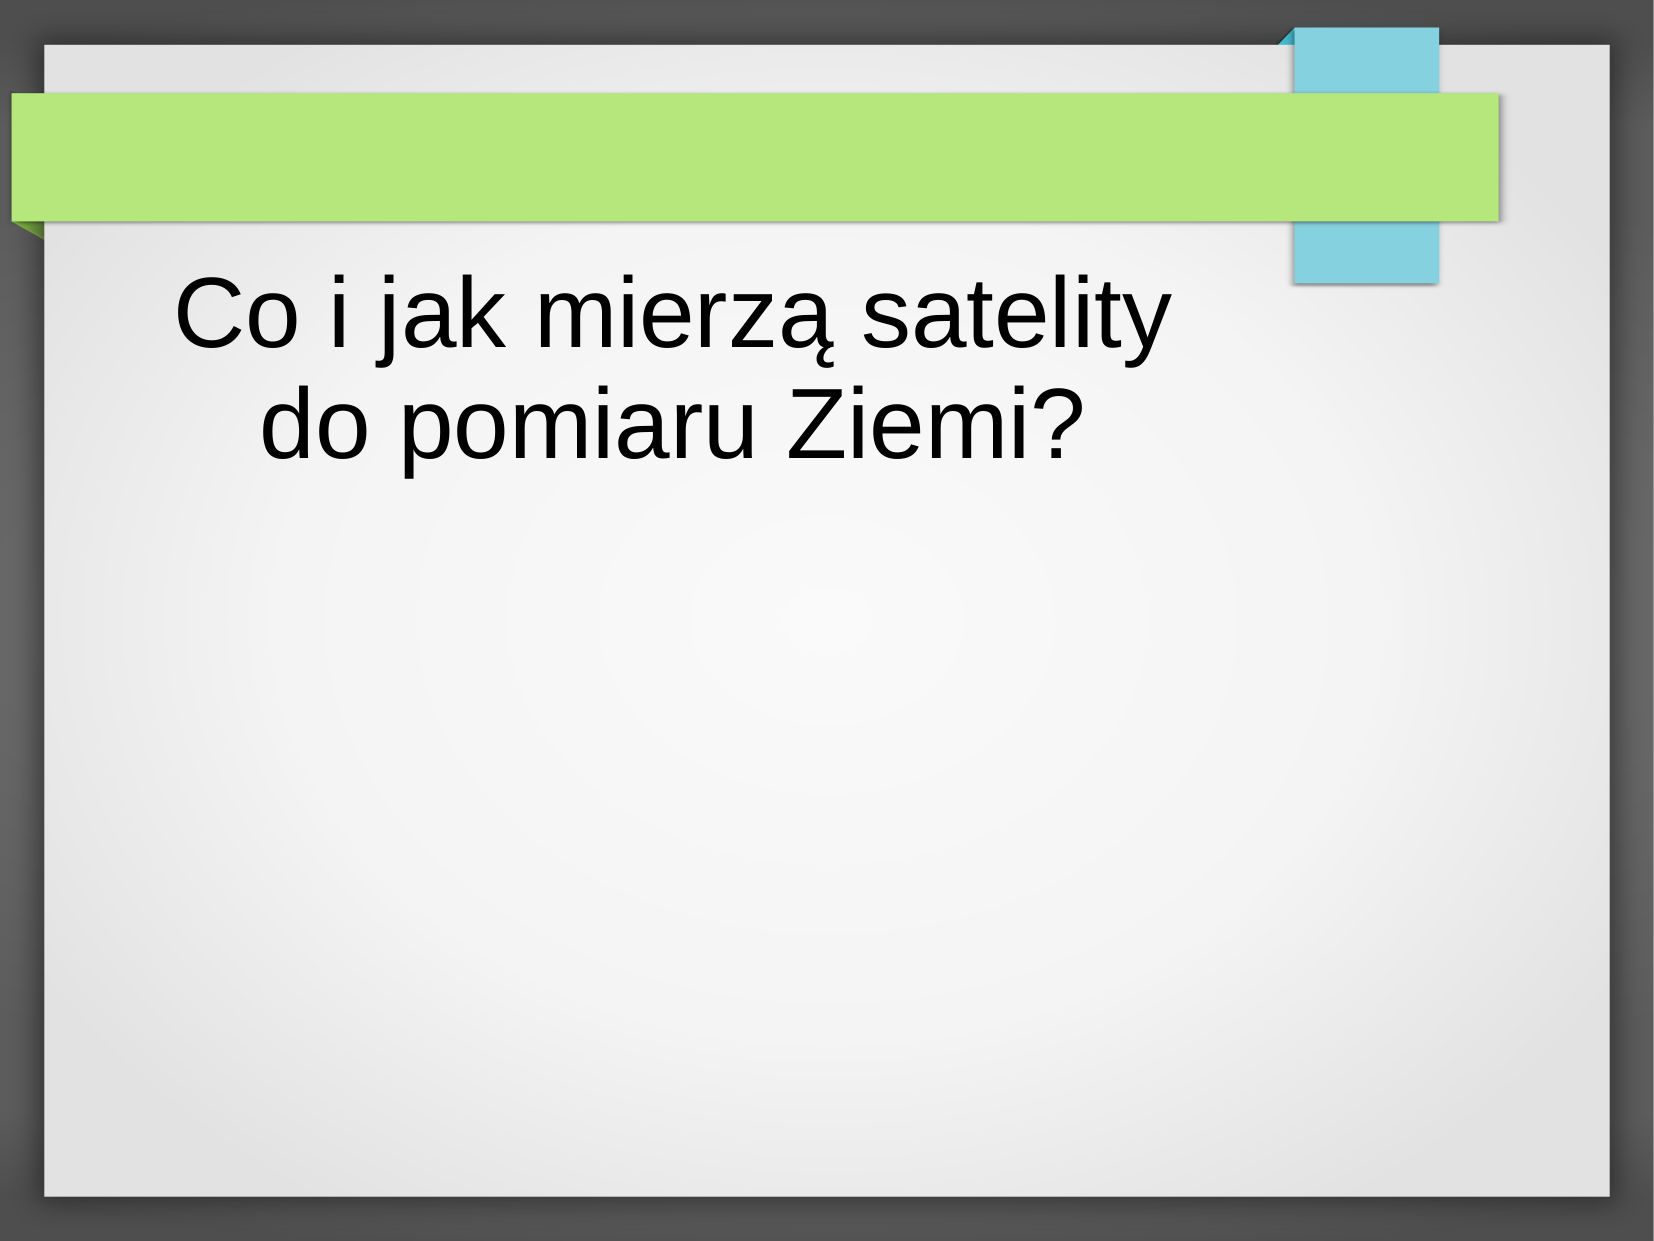

# Co i jak mierzą satelity
do pomiaru Ziemi?